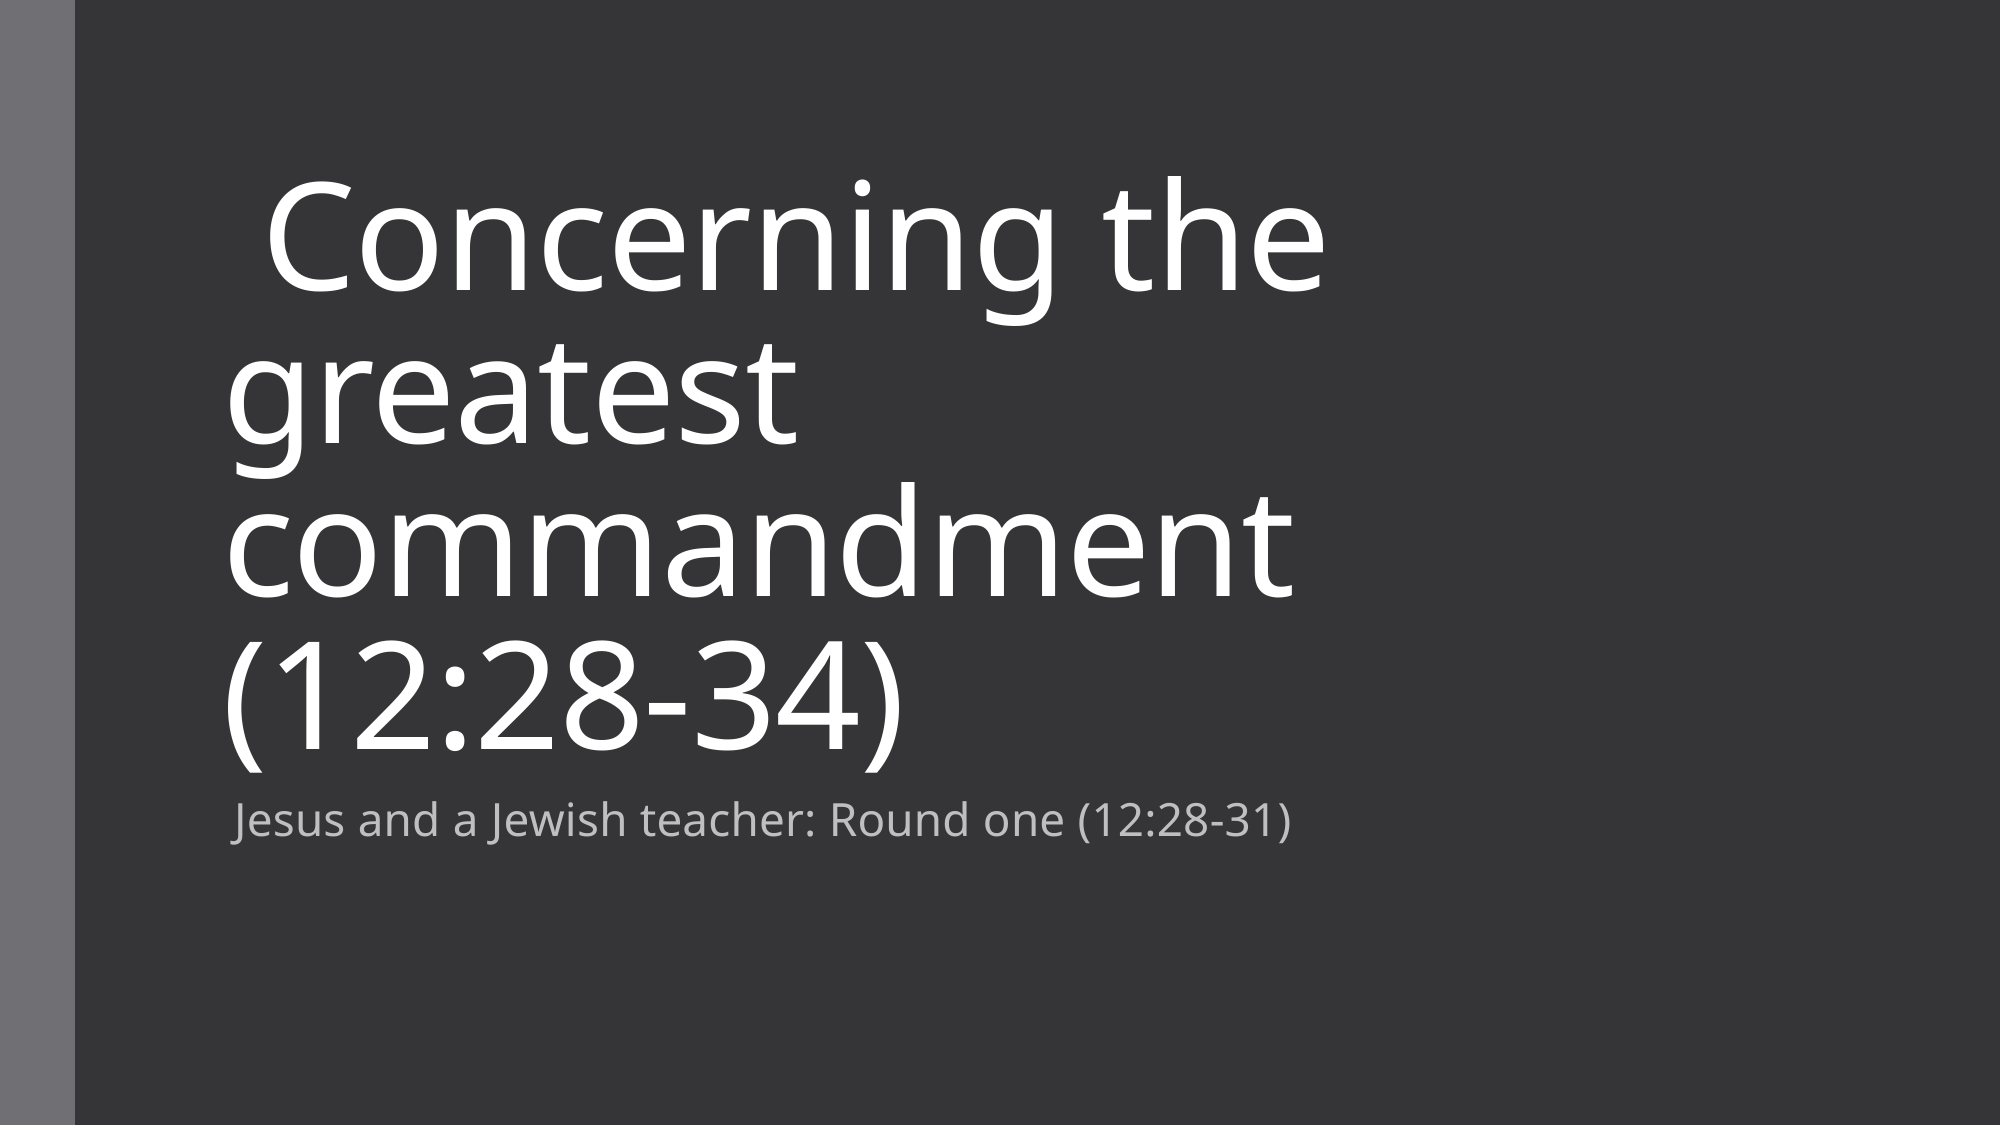

# Concerning the greatest commandment (12:28-34)
 Jesus and a Jewish teacher: Round one (12:28-31)